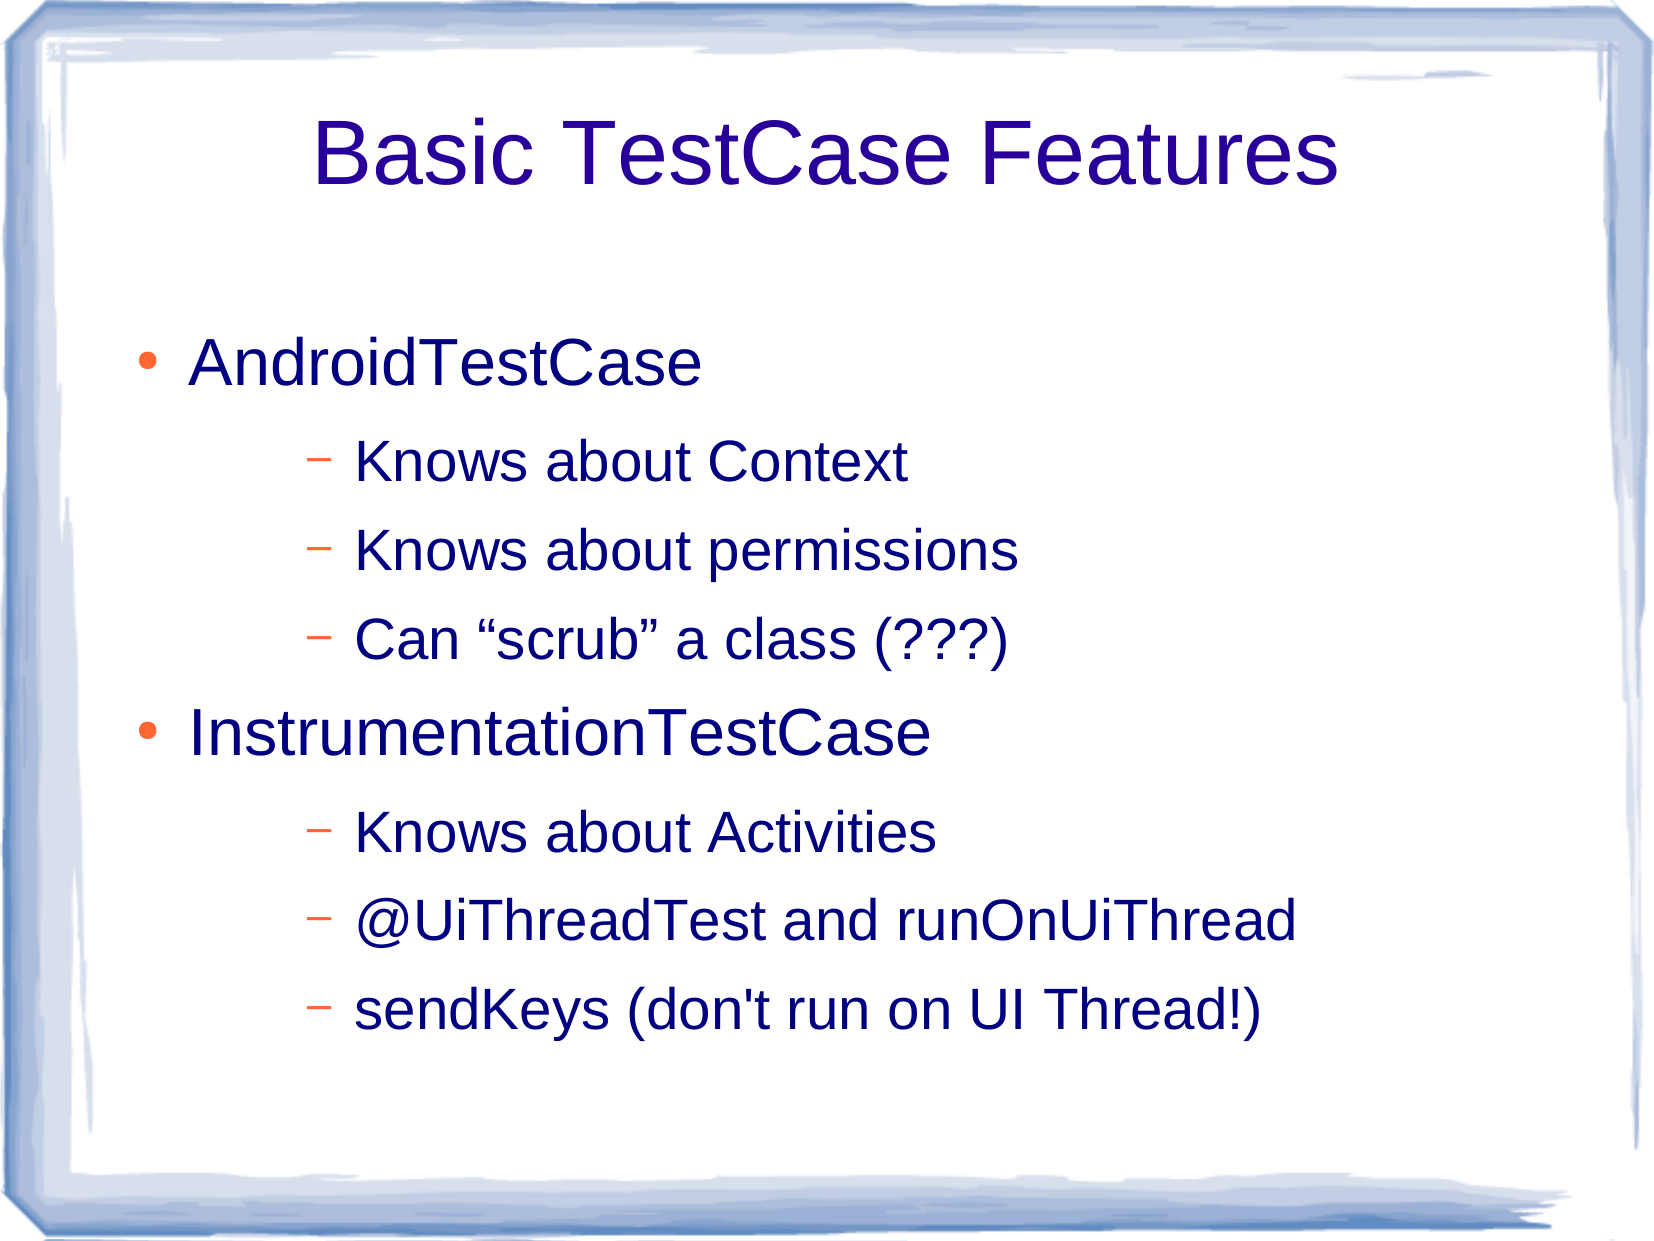

# Basic TestCase Features
AndroidTestCase
Knows about Context
Knows about permissions
Can “scrub” a class (???)
InstrumentationTestCase
Knows about Activities
@UiThreadTest and runOnUiThread
sendKeys (don't run on UI Thread!)